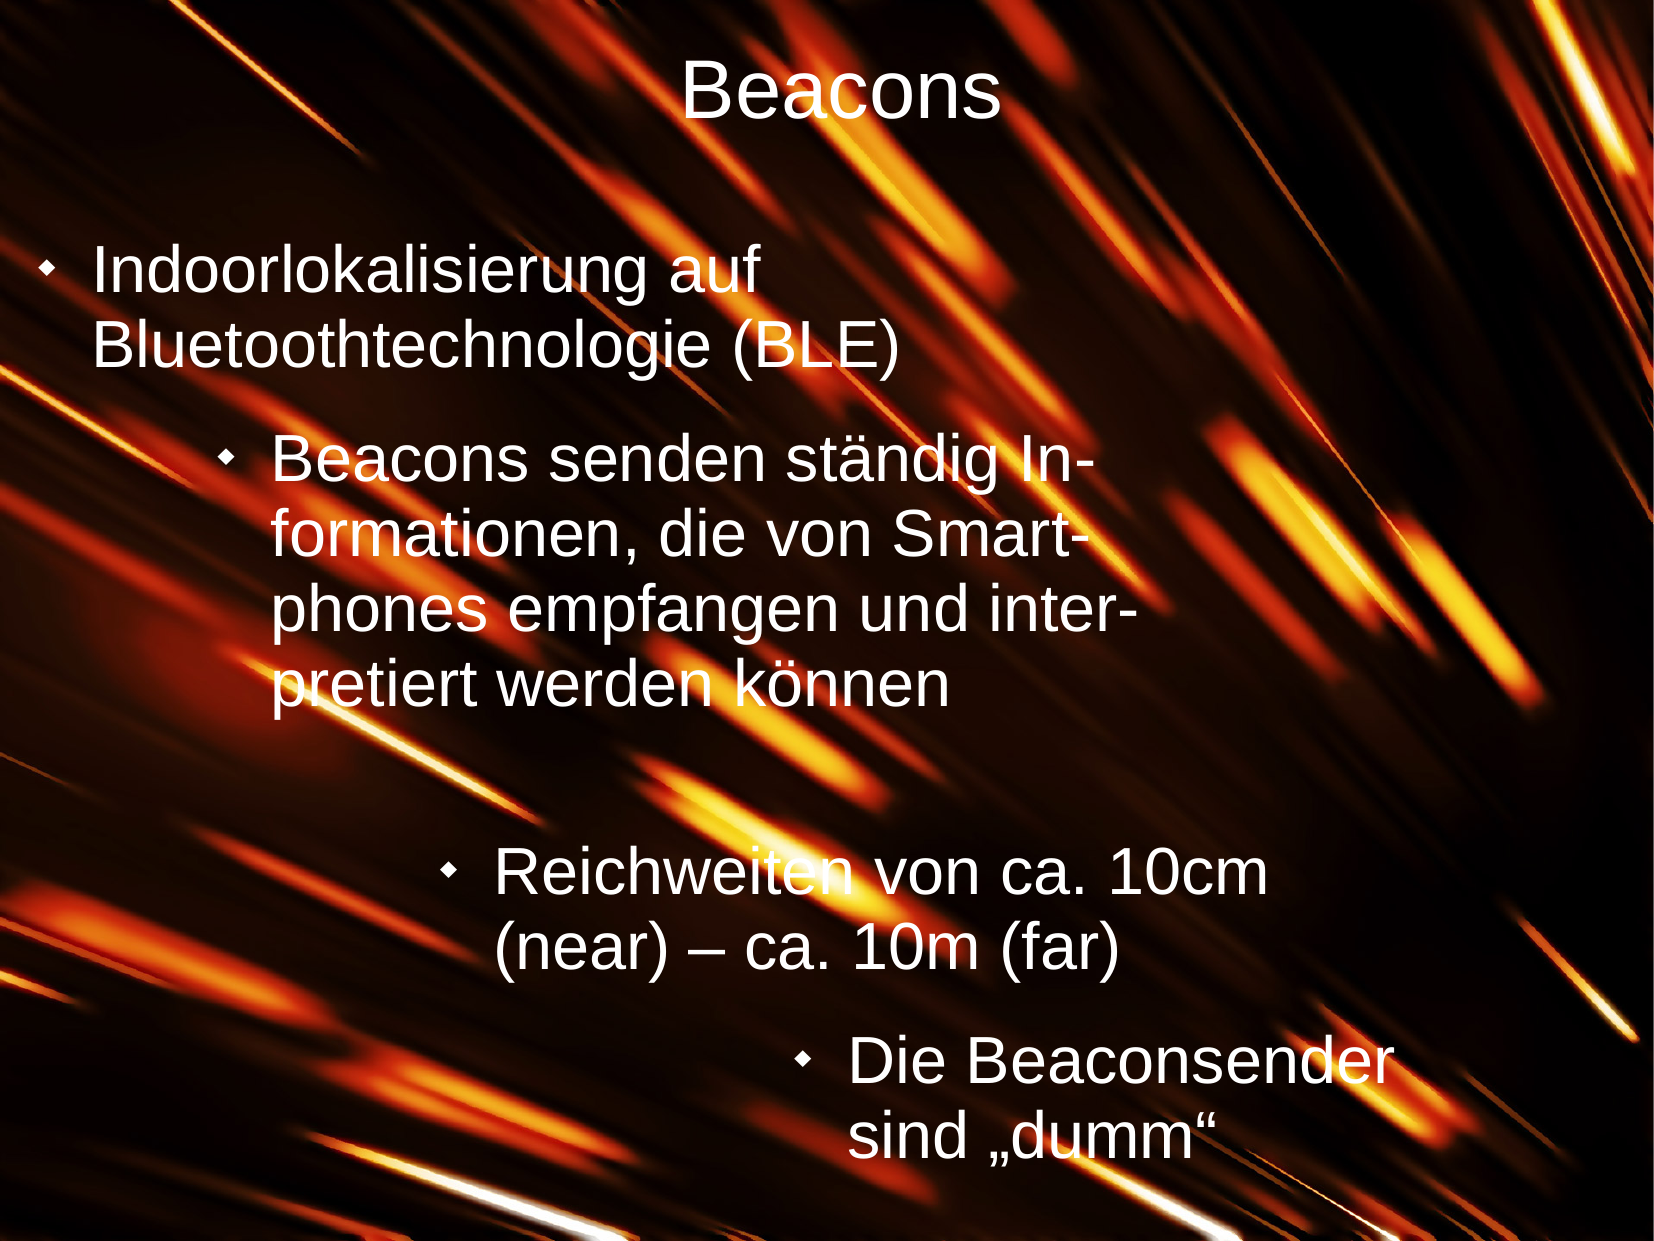

Beacons
Indoorlokalisierung auf Bluetoothtechnologie (BLE)
Beacons senden ständig In-formationen, die von Smart-phones empfangen und inter-pretiert werden können
Reichweiten von ca. 10cm (near) – ca. 10m (far)
Die Beaconsender sind „dumm“